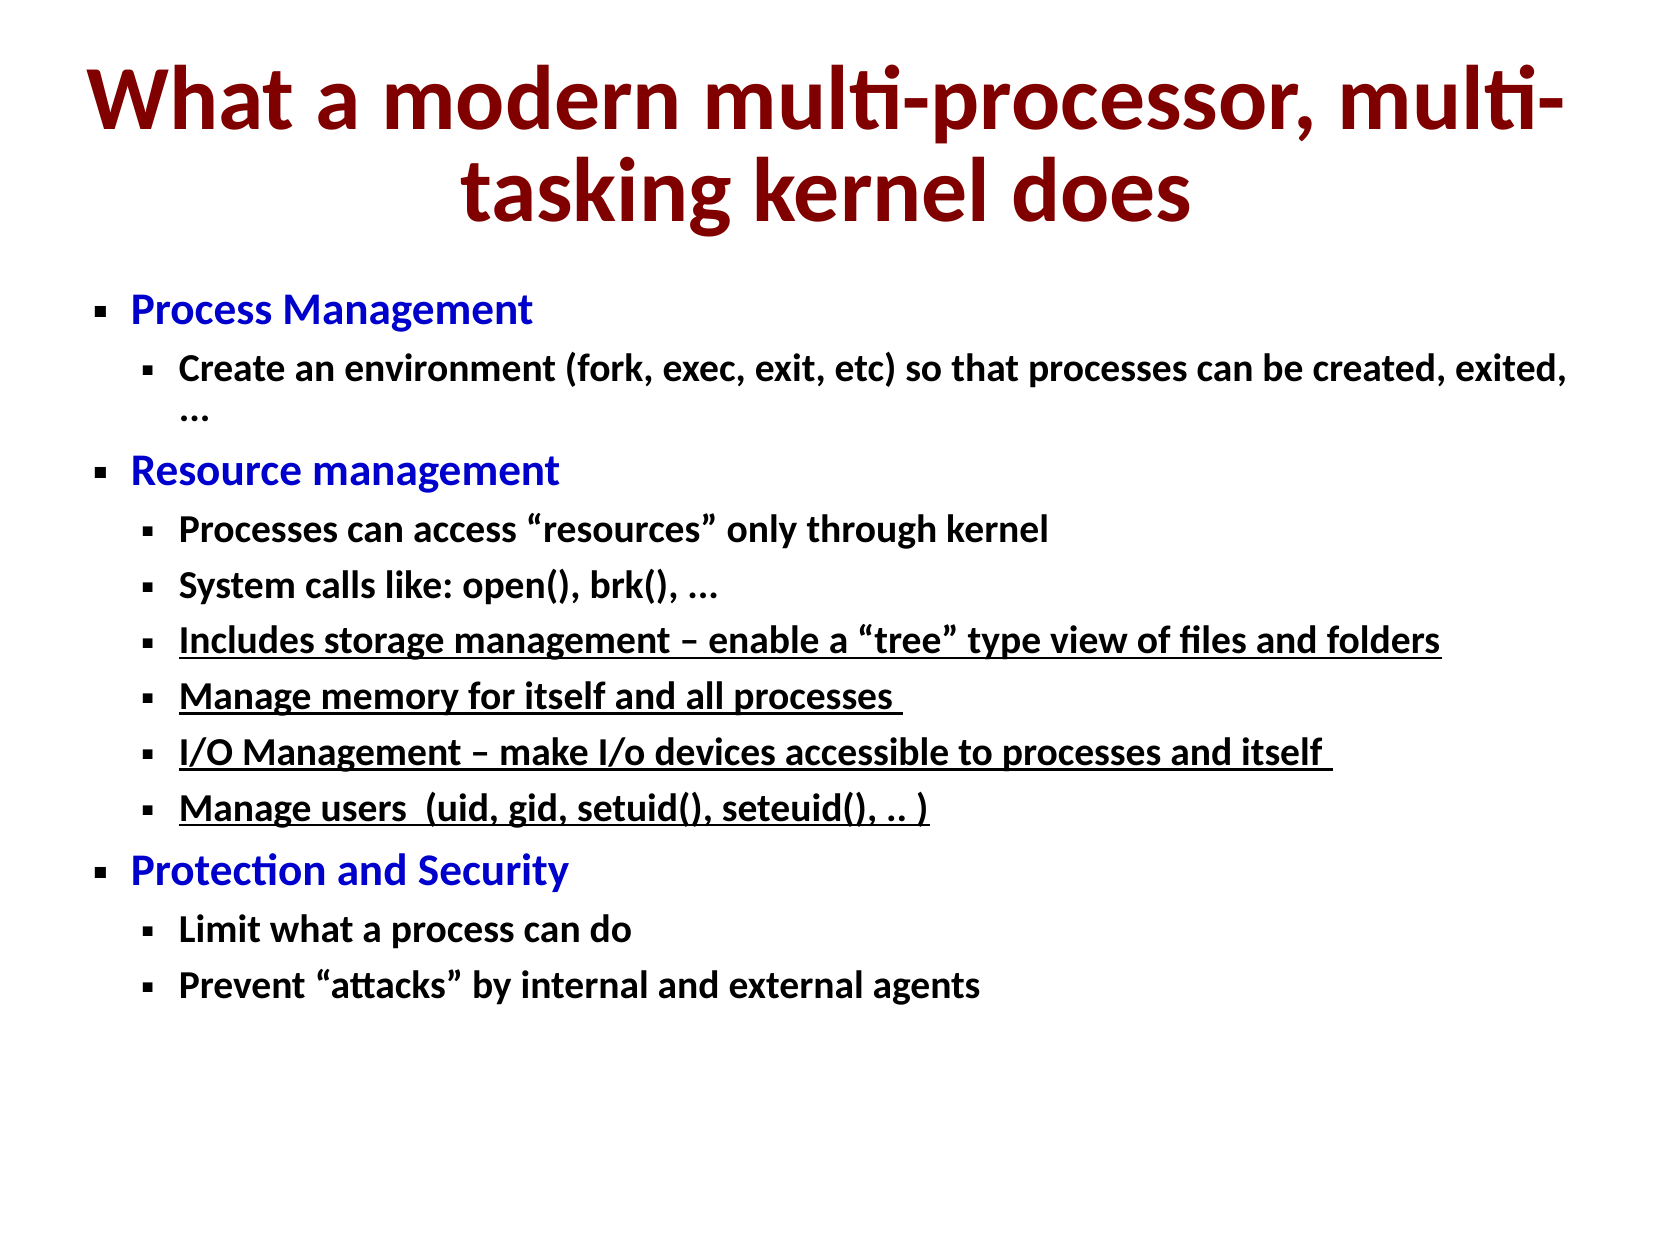

# What a modern multi-processor, multi-tasking kernel does
Process Management
Create an environment (fork, exec, exit, etc) so that processes can be created, exited, ...
Resource management
Processes can access “resources” only through kernel
System calls like: open(), brk(), ...
Includes storage management – enable a “tree” type view of files and folders
Manage memory for itself and all processes
I/O Management – make I/o devices accessible to processes and itself
Manage users (uid, gid, setuid(), seteuid(), .. )
Protection and Security
Limit what a process can do
Prevent “attacks” by internal and external agents